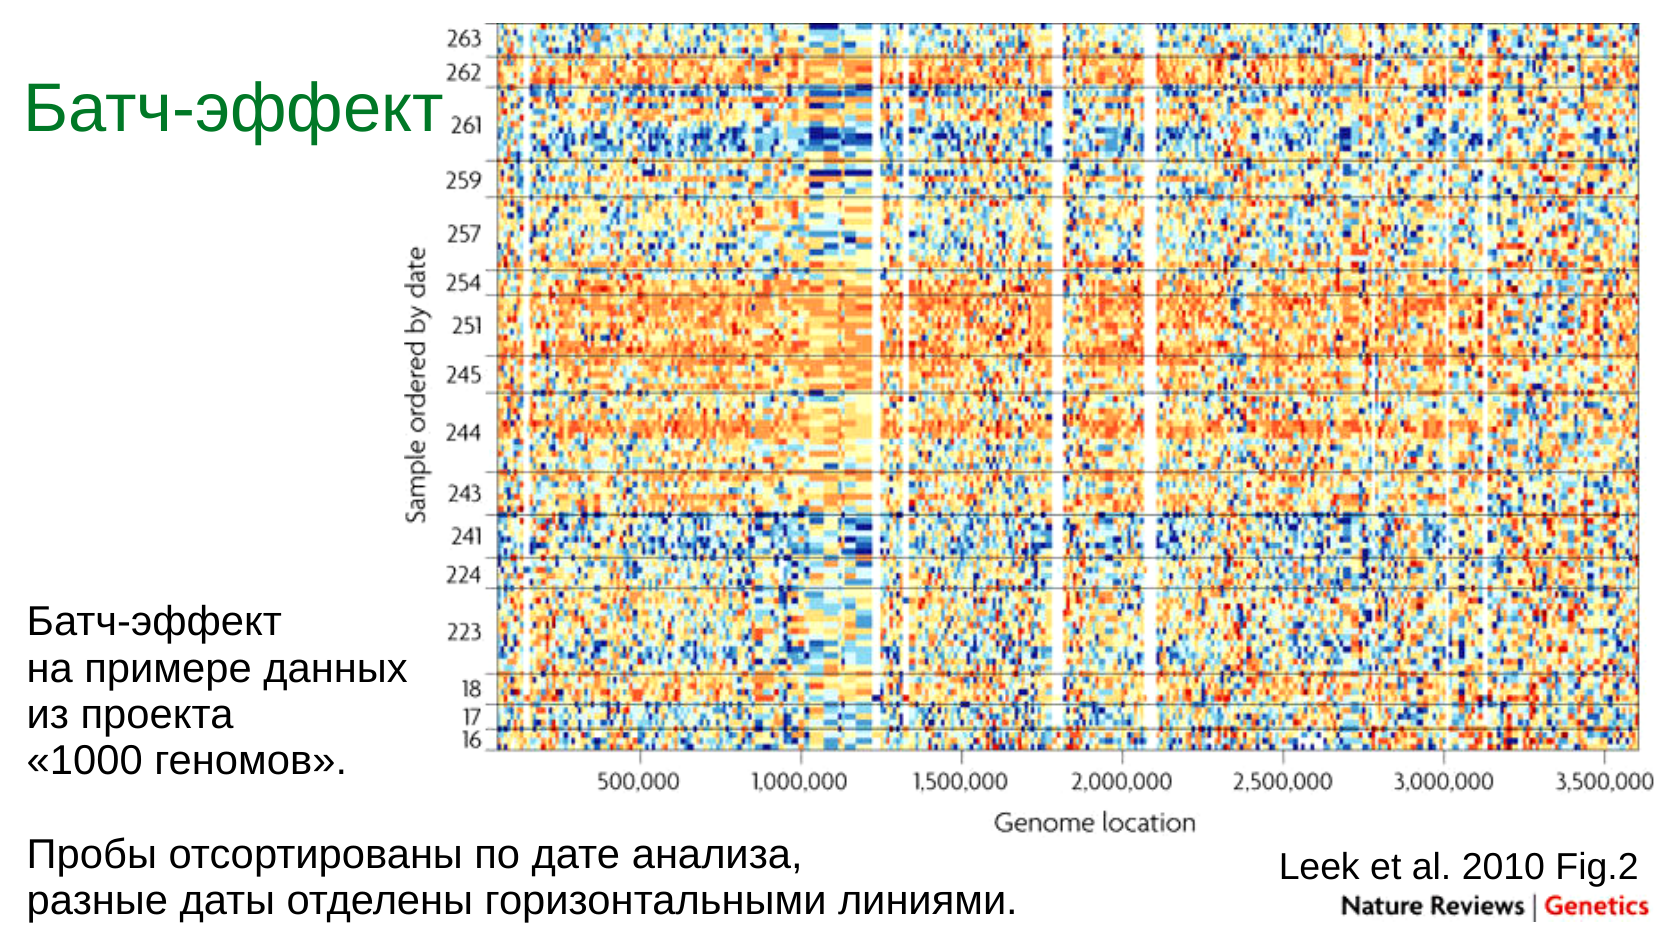

# Батч-эффект
Батч-эффект
на примере данных
из проекта
«1000 геномов».
Пробы отсортированы по дате анализа,
разные даты отделены горизонтальными линиями.
Leek et al. 2010 Fig.2